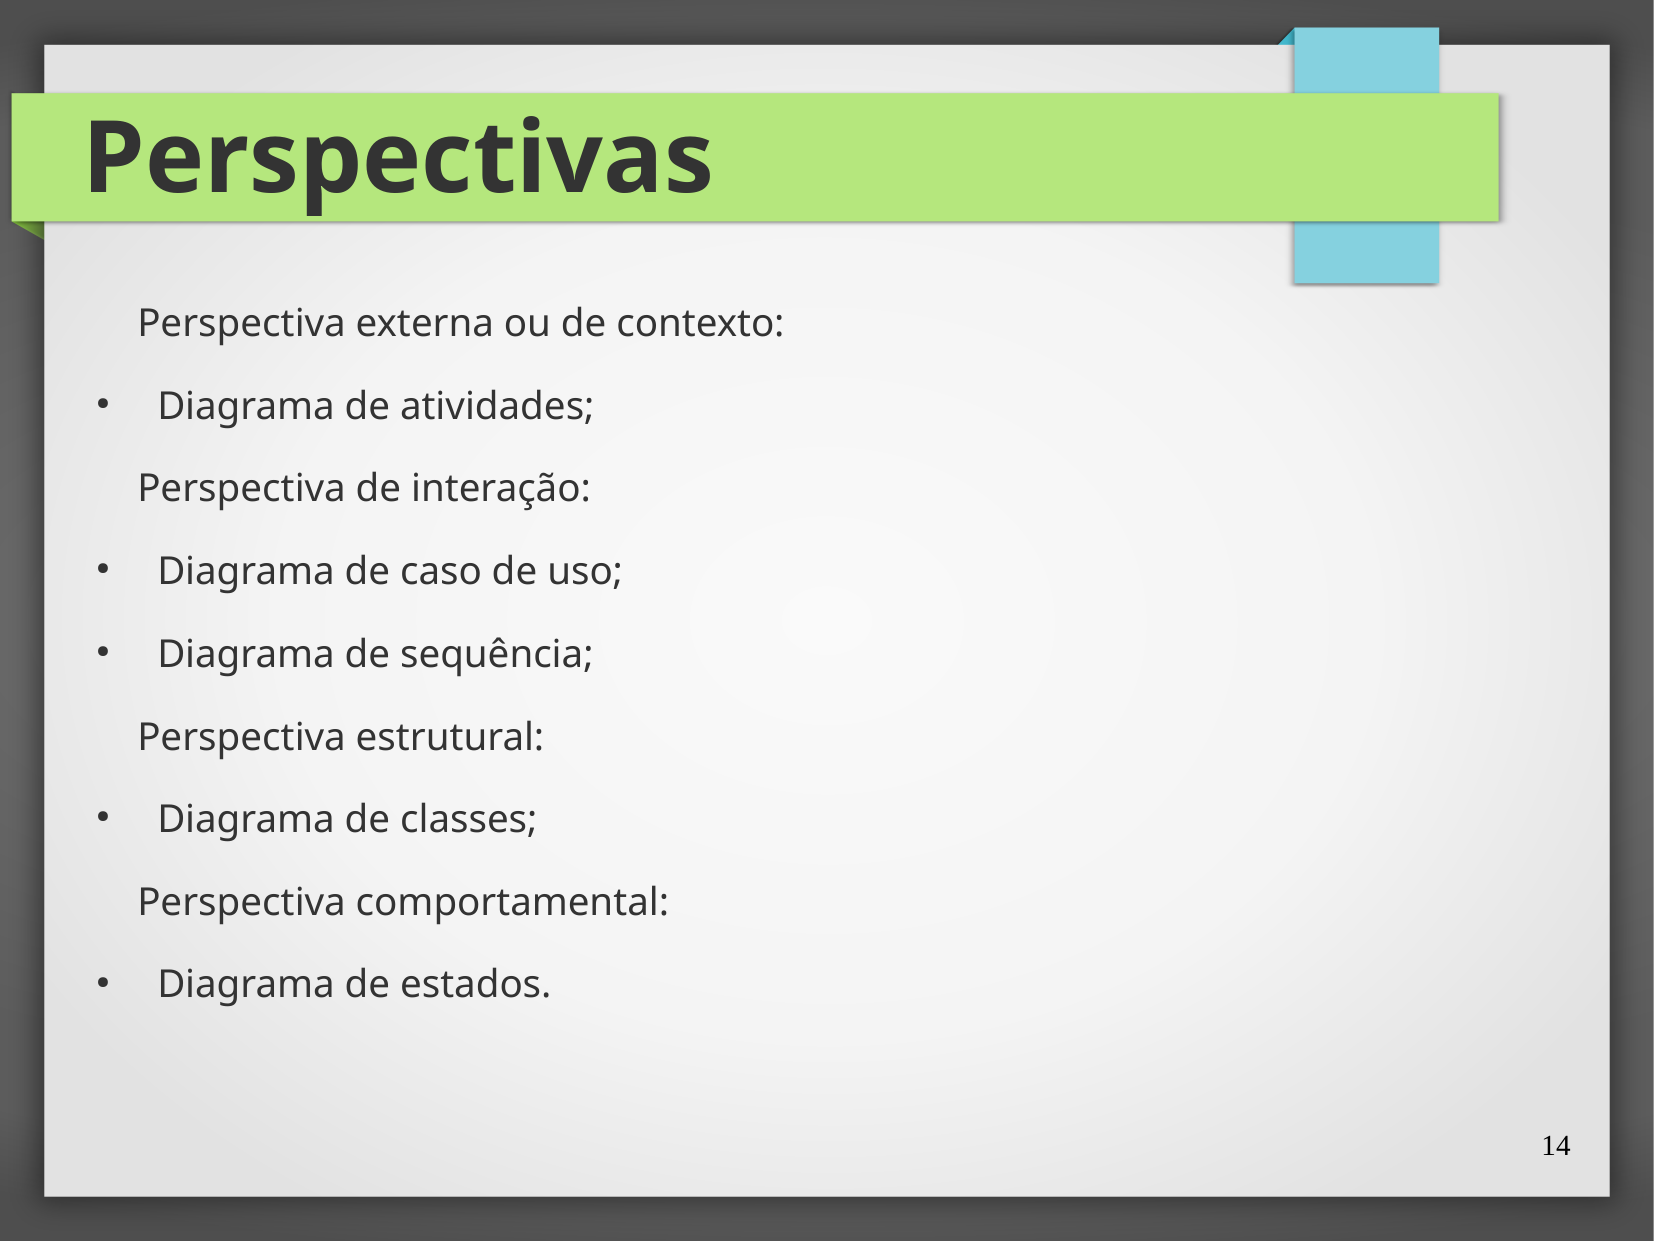

# Perspectivas
Perspectiva externa ou de contexto:
 Diagrama de atividades;
Perspectiva de interação:
 Diagrama de caso de uso;
 Diagrama de sequência;
Perspectiva estrutural:
 Diagrama de classes;
Perspectiva comportamental:
 Diagrama de estados.
14